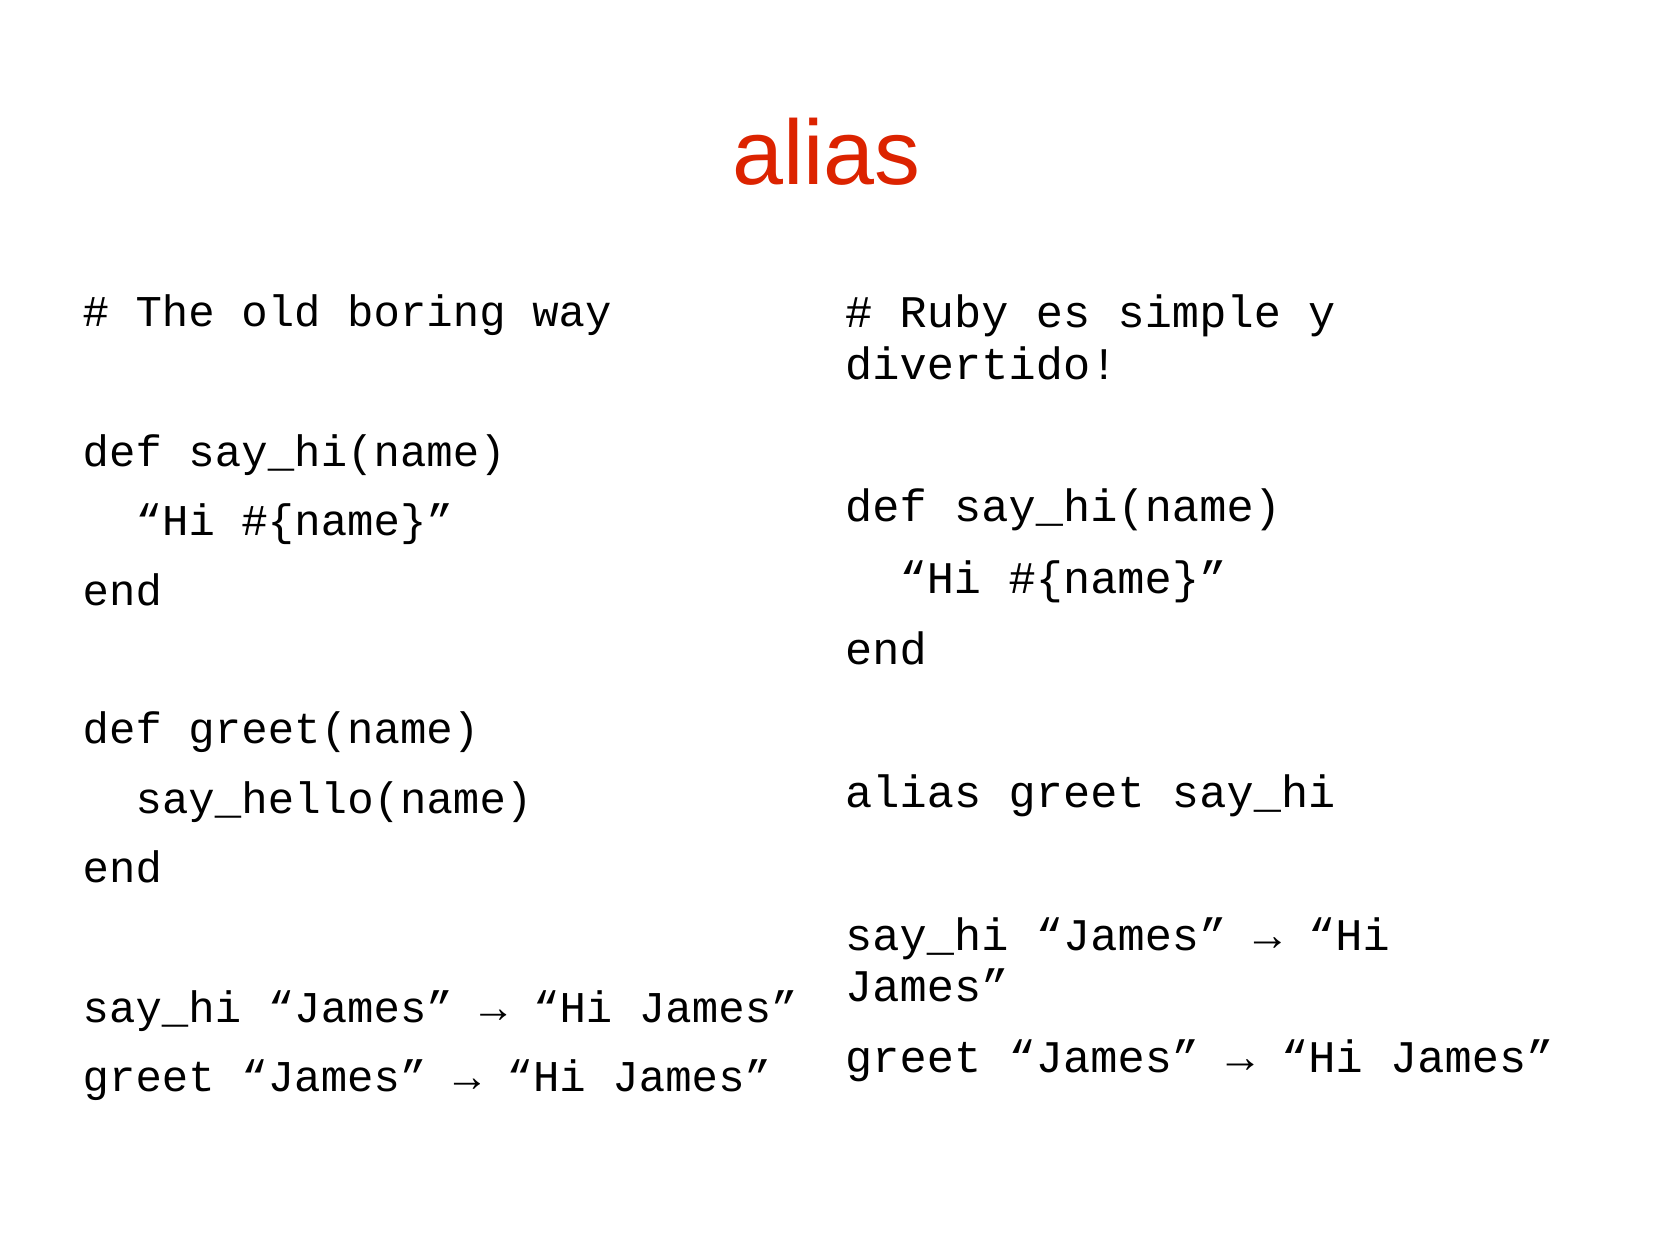

# alias
# The old boring way
def say_hi(name)
 “Hi #{name}”
end
def greet(name)
 say_hello(name)
end
say_hi “James” → “Hi James”
greet “James” → “Hi James”
# Ruby es simple y divertido!
def say_hi(name)
 “Hi #{name}”
end
alias greet say_hi
say_hi “James” → “Hi James”
greet “James” → “Hi James”